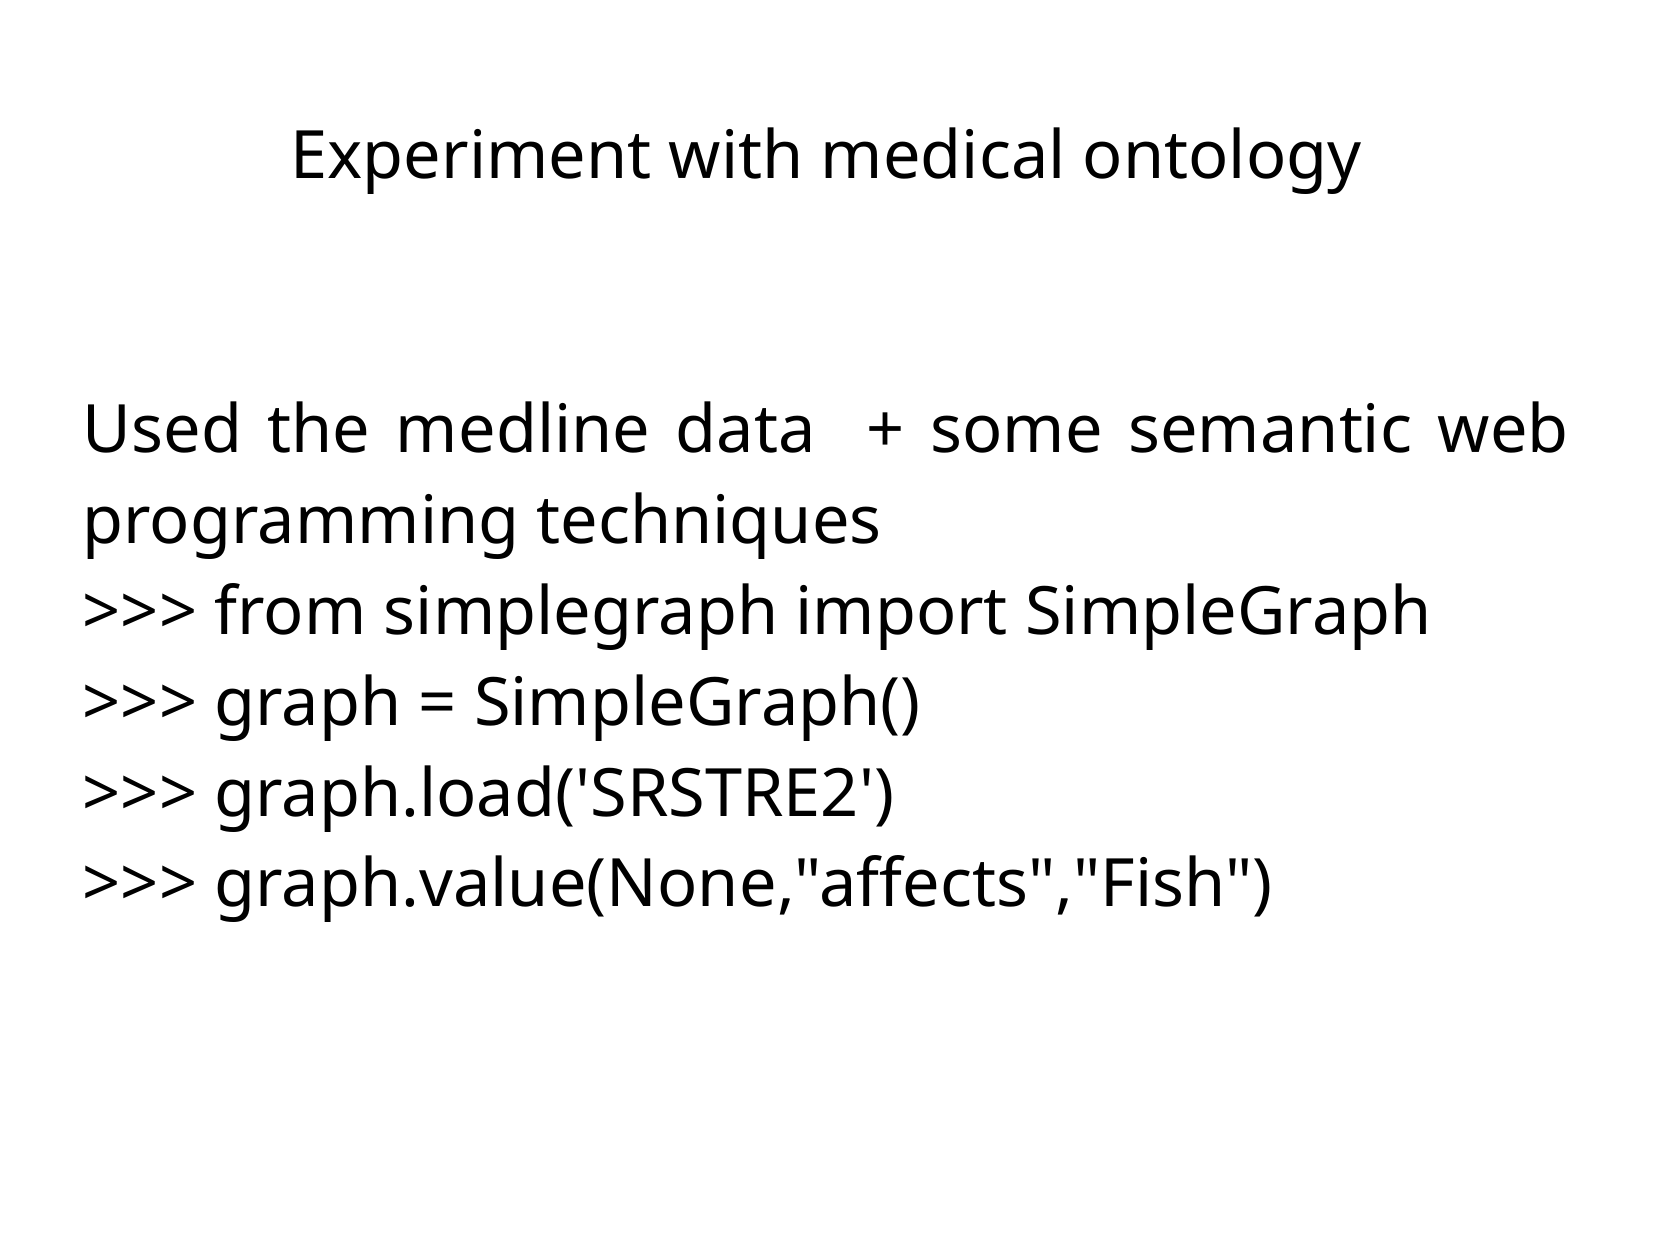

# Experiment with medical ontology
Used the medline data + some semantic web programming techniques
>>> from simplegraph import SimpleGraph
>>> graph = SimpleGraph()
>>> graph.load('SRSTRE2')
>>> graph.value(None,"affects","Fish")